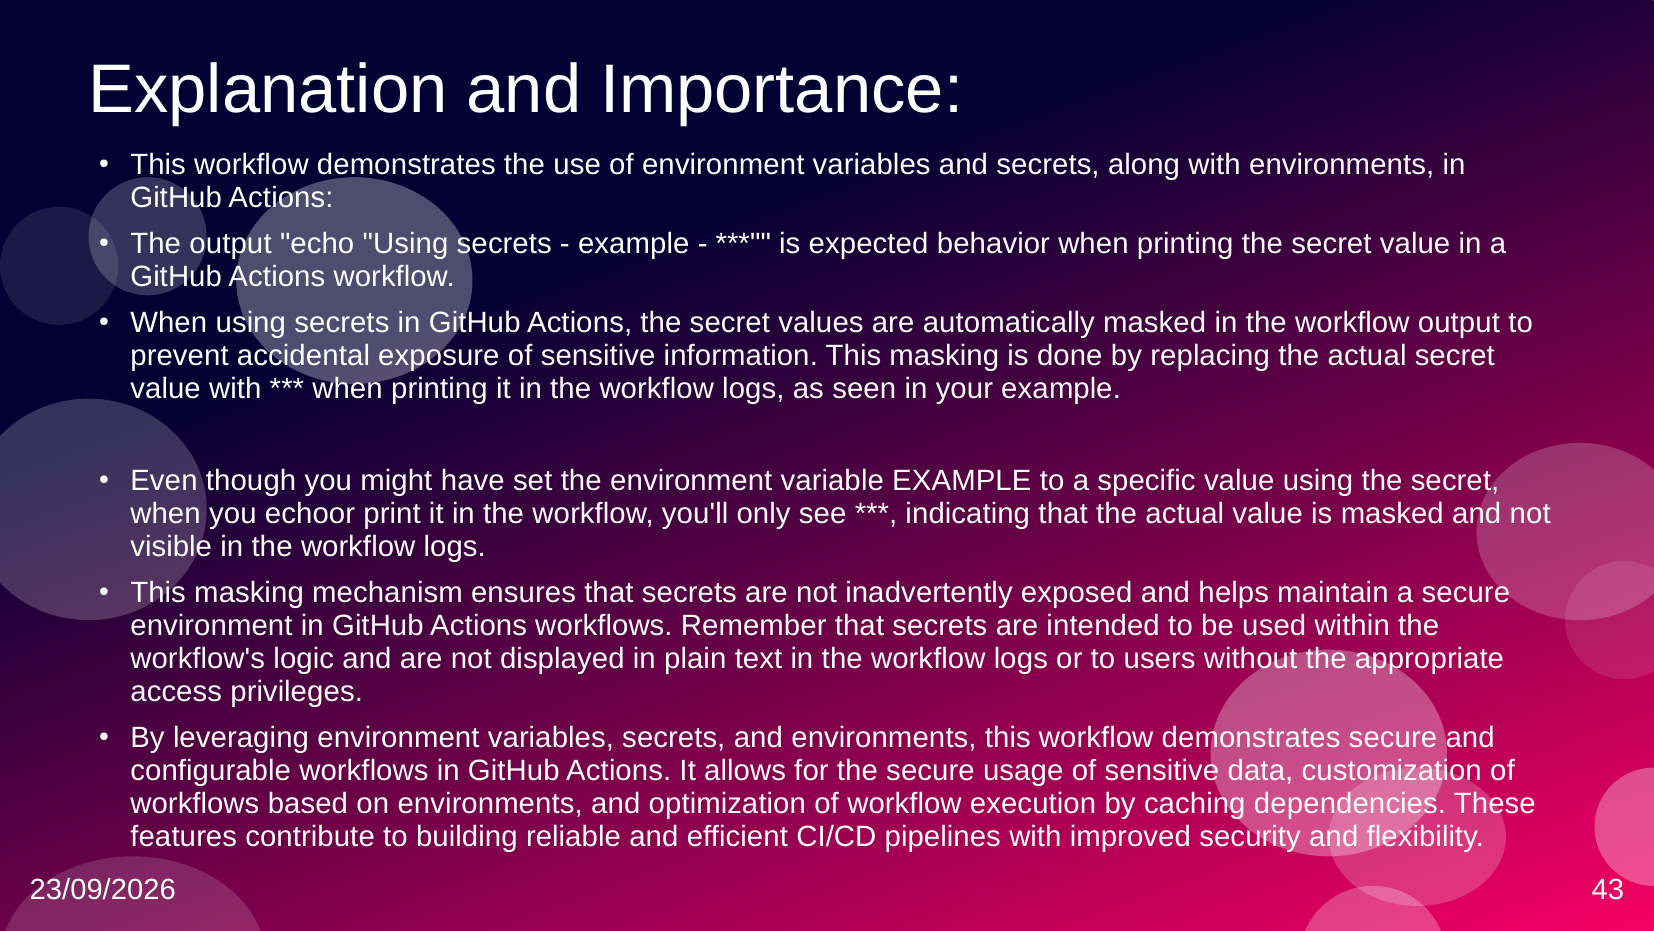

# Explanation and Importance:
This workflow demonstrates the use of environment variables and secrets, along with environments, in GitHub Actions:
The output "echo "Using secrets - example - ***"" is expected behavior when printing the secret value in a GitHub Actions workflow.
When using secrets in GitHub Actions, the secret values are automatically masked in the workflow output to prevent accidental exposure of sensitive information. This masking is done by replacing the actual secret value with *** when printing it in the workflow logs, as seen in your example.
Even though you might have set the environment variable EXAMPLE to a specific value using the secret, when you echoor print it in the workflow, you'll only see ***, indicating that the actual value is masked and not visible in the workflow logs.
This masking mechanism ensures that secrets are not inadvertently exposed and helps maintain a secure environment in GitHub Actions workflows. Remember that secrets are intended to be used within the workflow's logic and are not displayed in plain text in the workflow logs or to users without the appropriate access privileges.
By leveraging environment variables, secrets, and environments, this workflow demonstrates secure and configurable workflows in GitHub Actions. It allows for the secure usage of sensitive data, customization of workflows based on environments, and optimization of workflow execution by caching dependencies. These features contribute to building reliable and efficient CI/CD pipelines with improved security and flexibility.
43